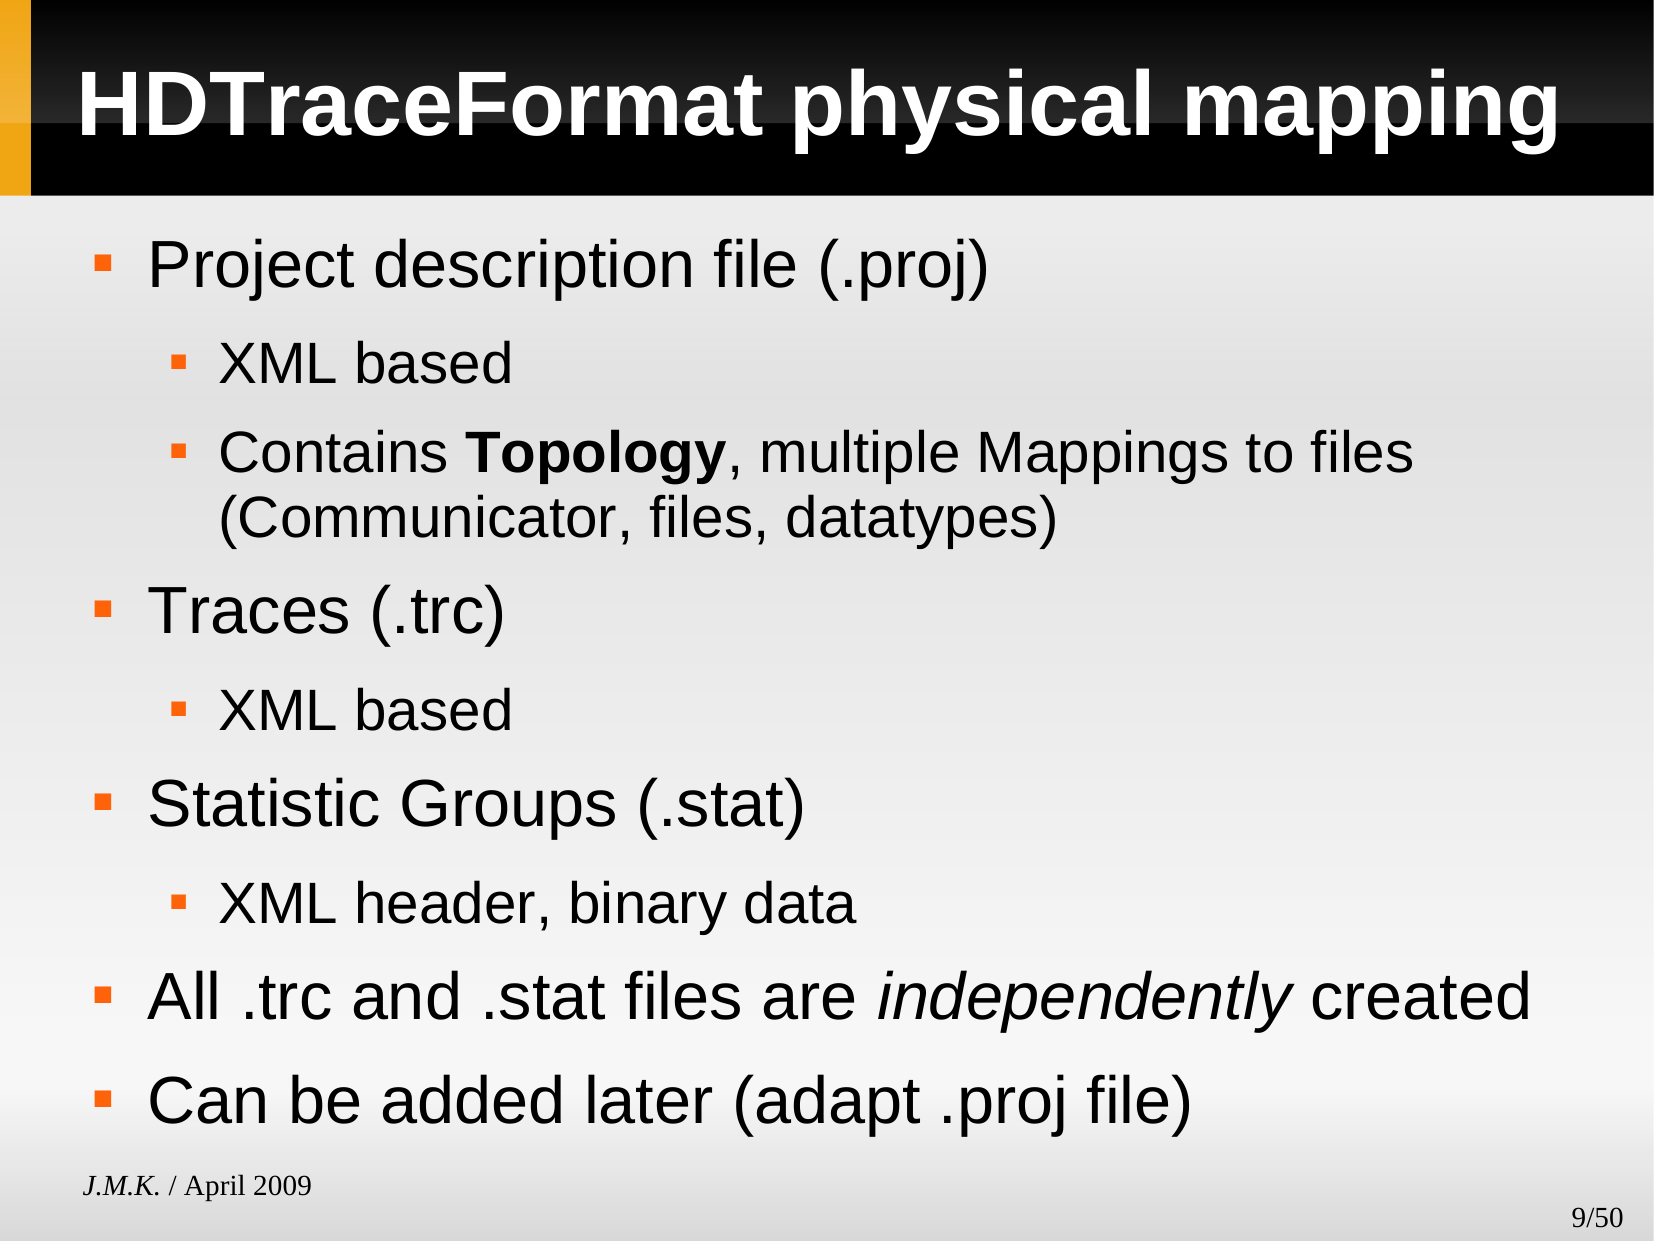

# HDTraceFormat physical mapping
Project description file (.proj)
XML based
Contains Topology, multiple Mappings to files (Communicator, files, datatypes)
Traces (.trc)
XML based
Statistic Groups (.stat)
XML header, binary data
All .trc and .stat files are independently created
Can be added later (adapt .proj file)